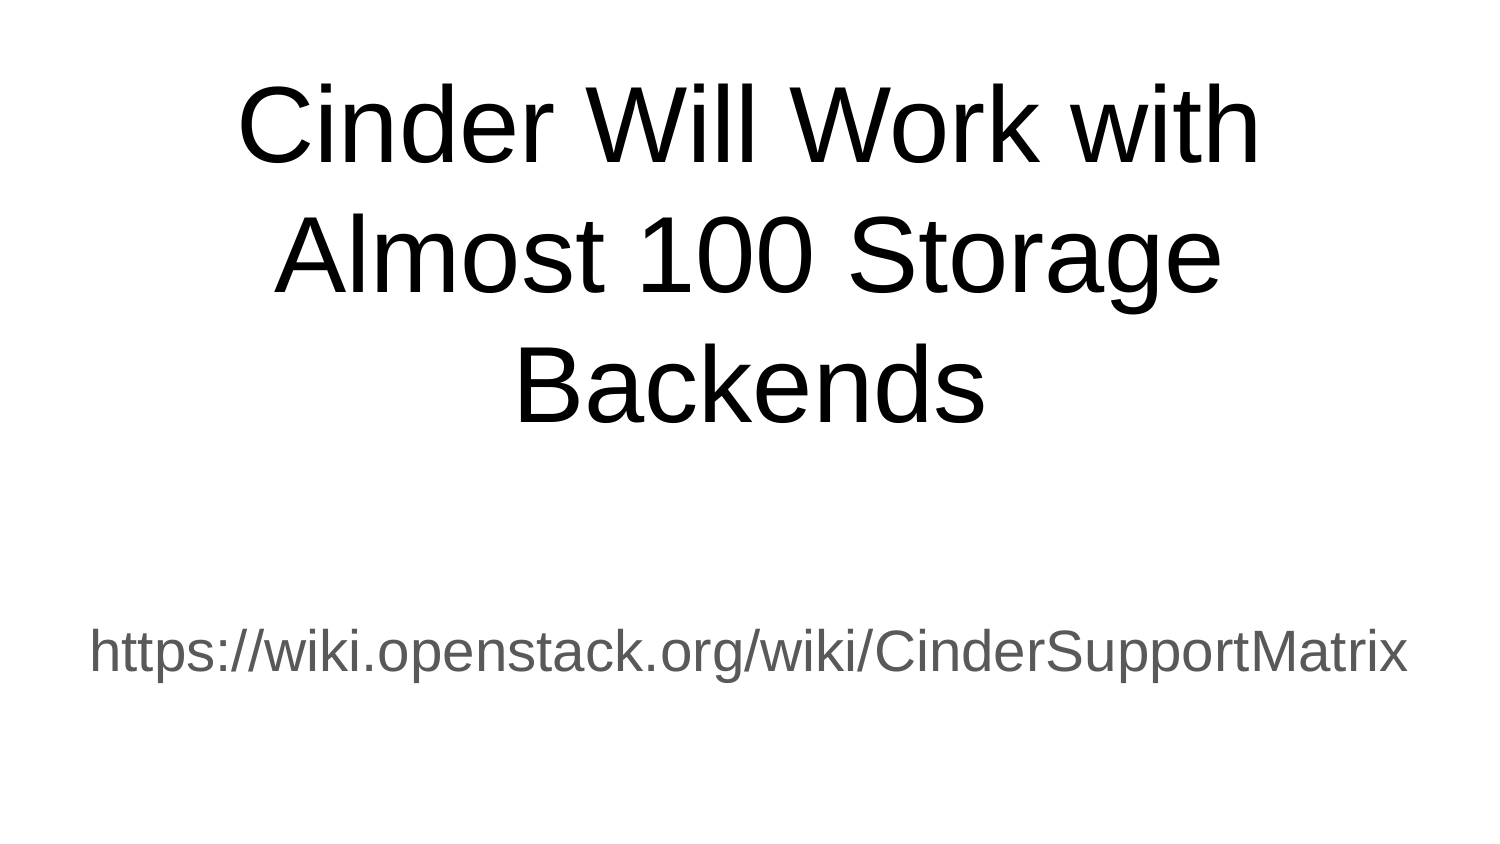

# Cinder Will Work with Almost 100 Storage Backends
https://wiki.openstack.org/wiki/CinderSupportMatrix